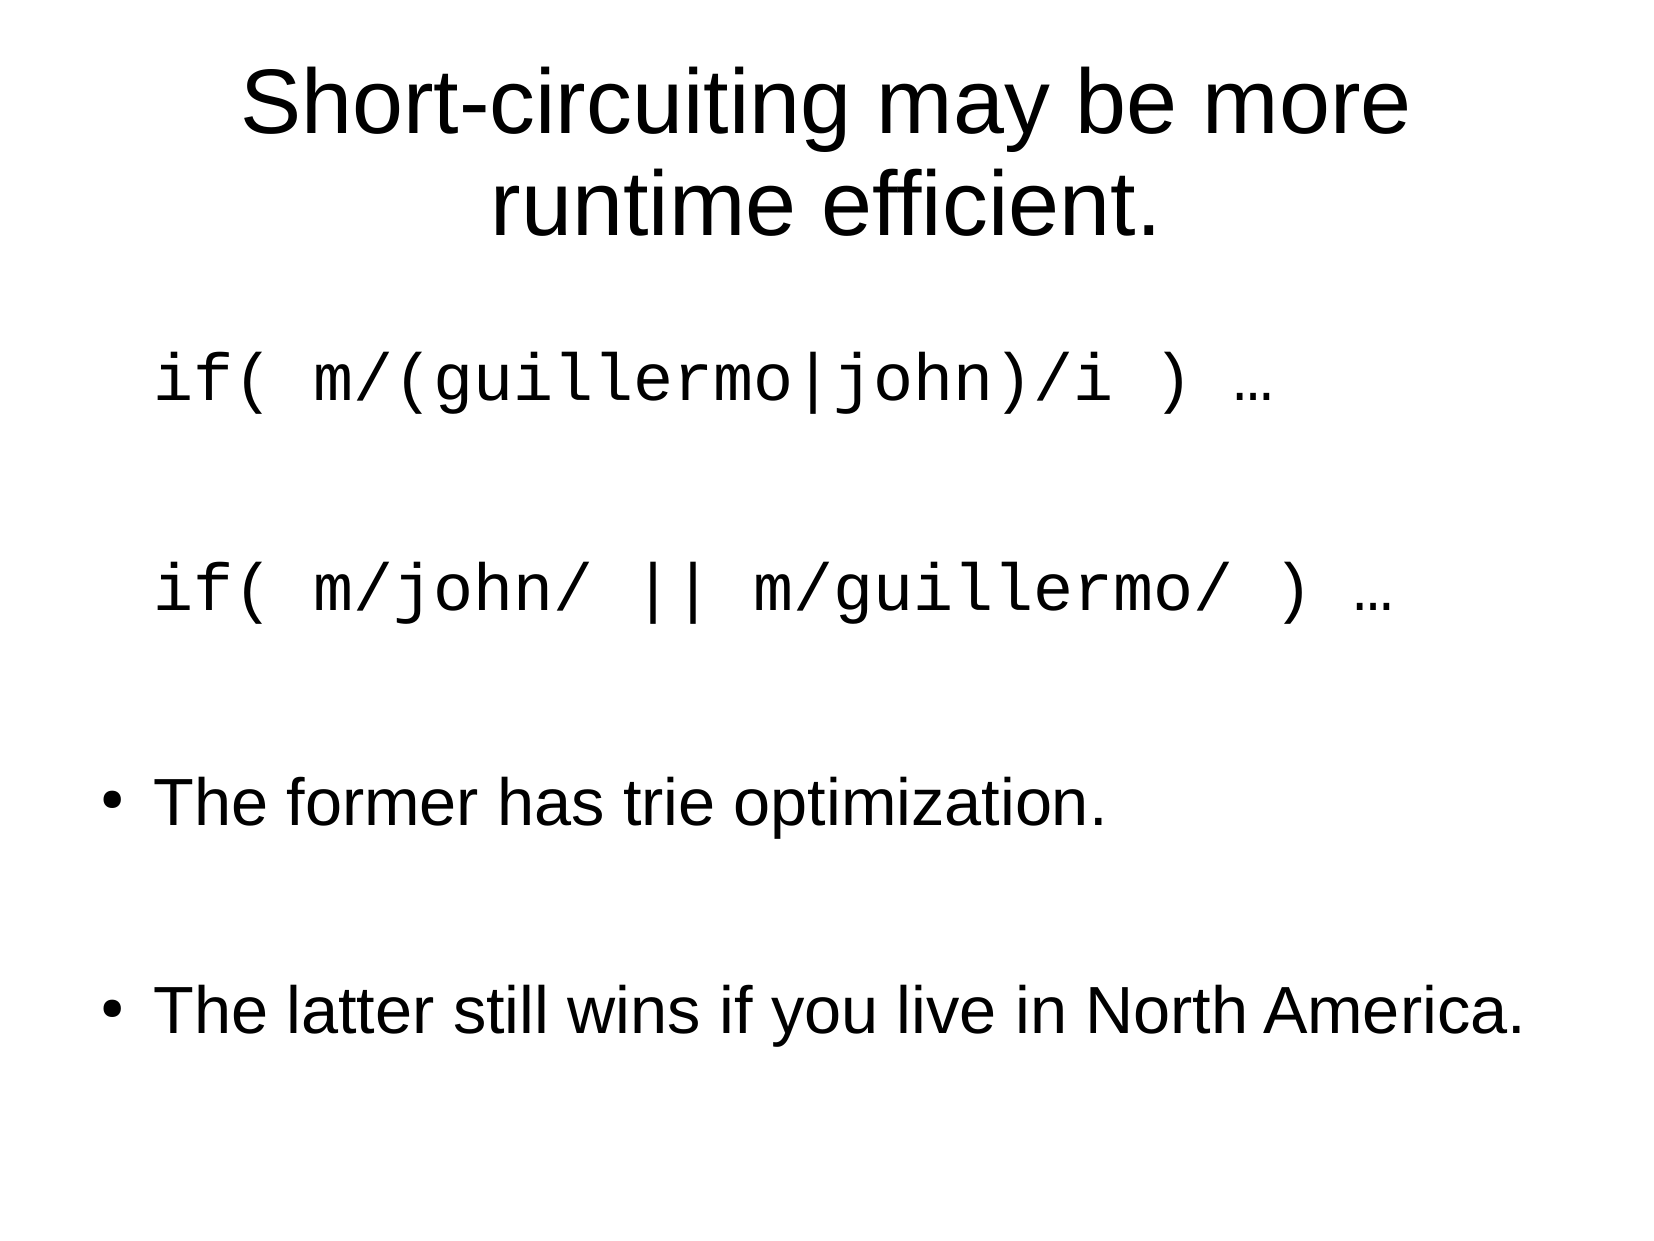

# Short-circuiting may be more runtime efficient.
if( m/(guillermo|john)/i ) …
if( m/john/ || m/guillermo/ ) …
The former has trie optimization.
The latter still wins if you live in North America.